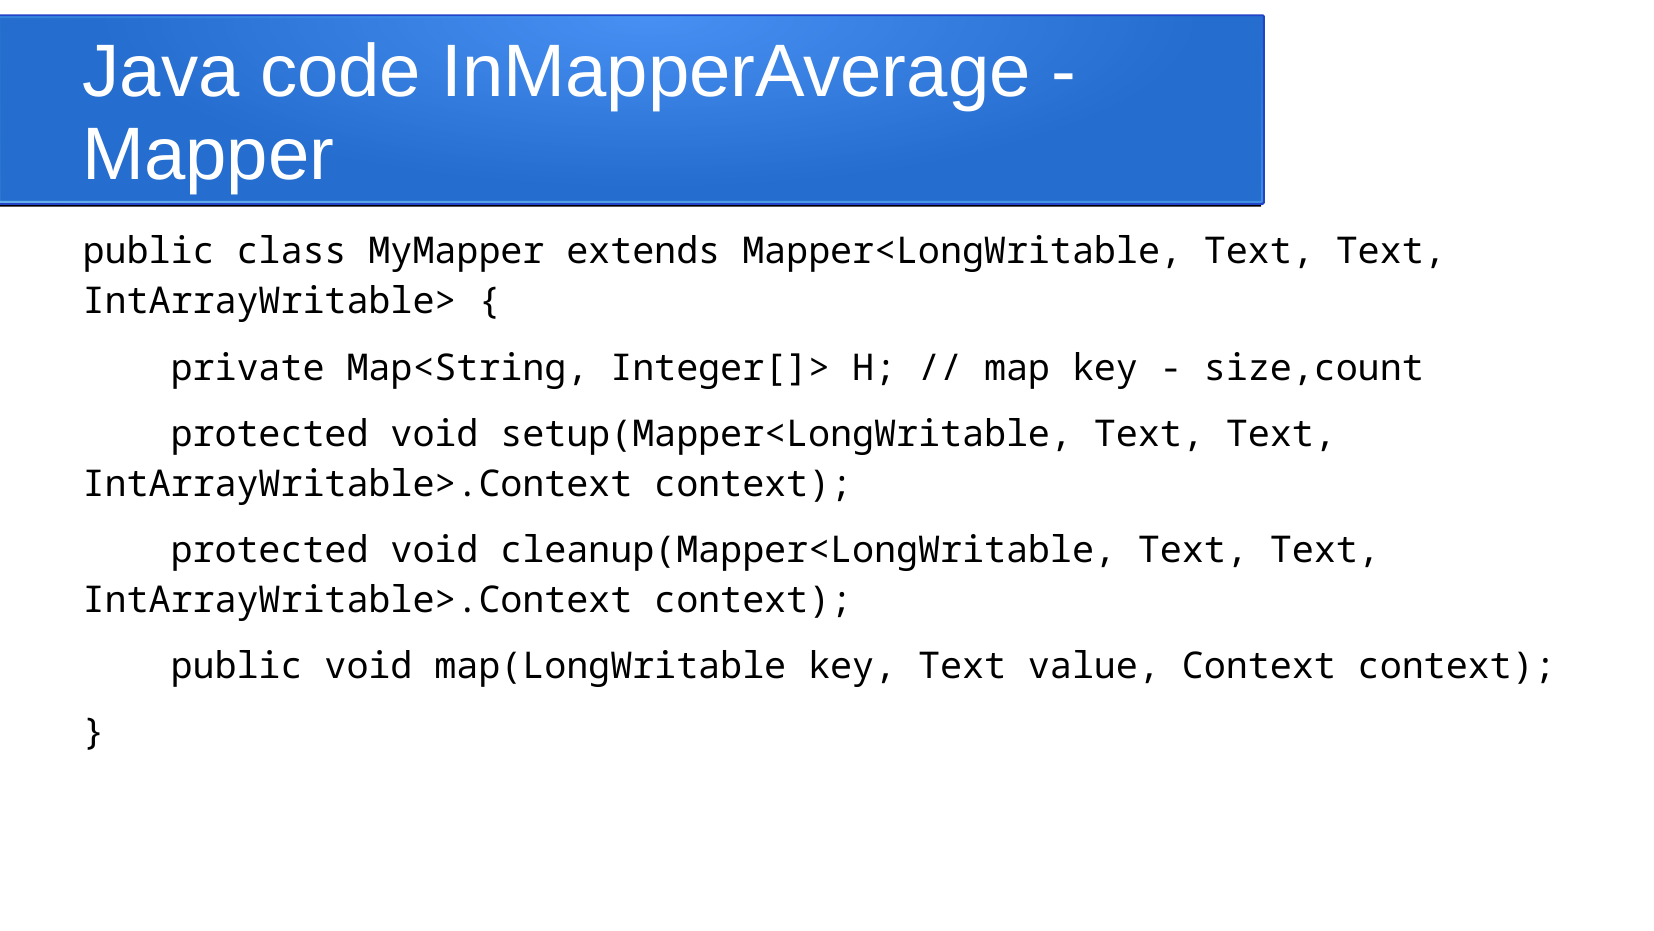

# Java code InMapperAverage - Mapper
public class MyMapper extends Mapper<LongWritable, Text, Text, IntArrayWritable> {
 private Map<String, Integer[]> H; // map key - size,count
 protected void setup(Mapper<LongWritable, Text, Text, IntArrayWritable>.Context context);
 protected void cleanup(Mapper<LongWritable, Text, Text, IntArrayWritable>.Context context);
 public void map(LongWritable key, Text value, Context context);
}